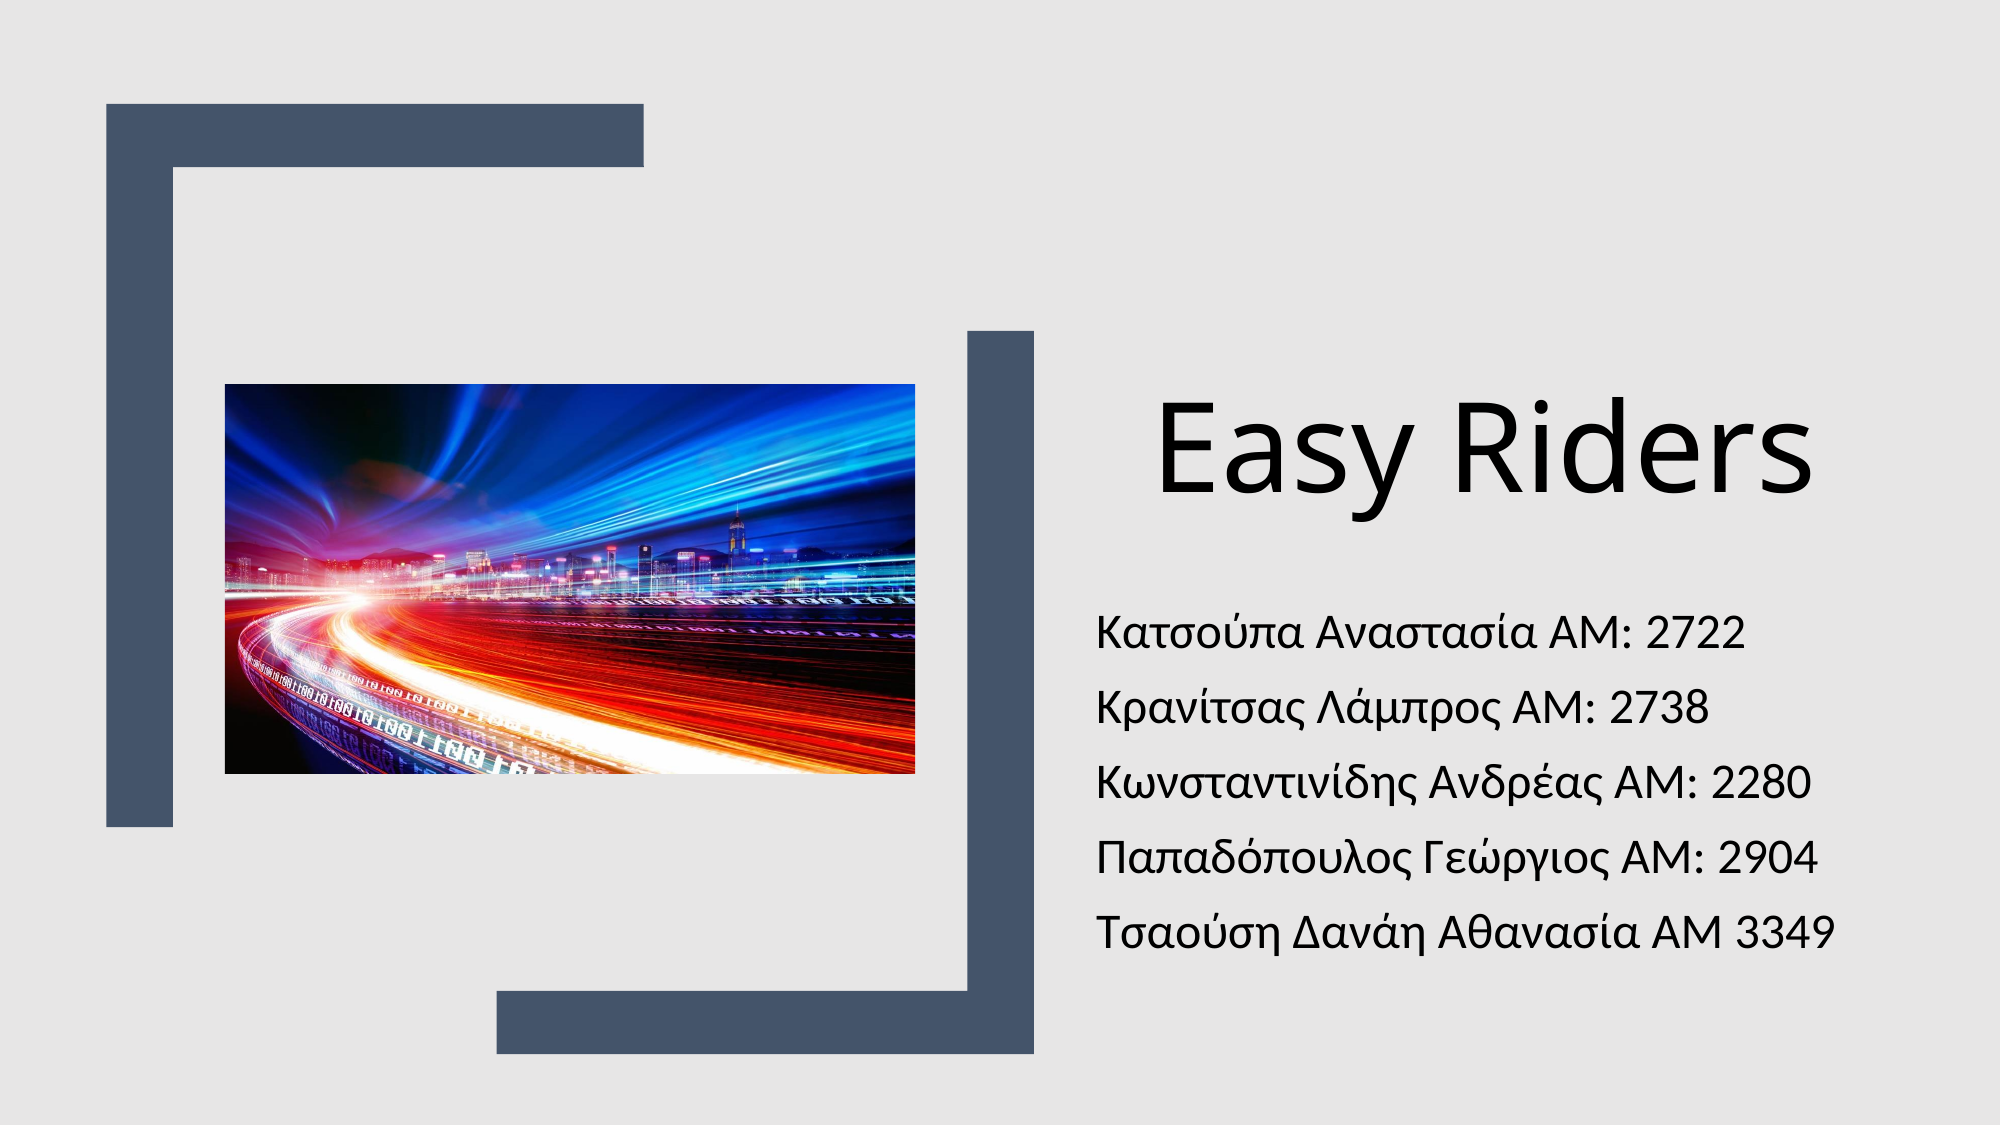

Easy Riders
#
Κατσούπα Αναστασία ΑΜ: 2722
Κρανίτσας Λάμπρος ΑΜ: 2738
Κωνσταντινίδης Ανδρέας ΑΜ: 2280
Παπαδόπουλος Γεώργιος ΑΜ: 2904
Τσαούση Δανάη Αθανασία ΑΜ 3349